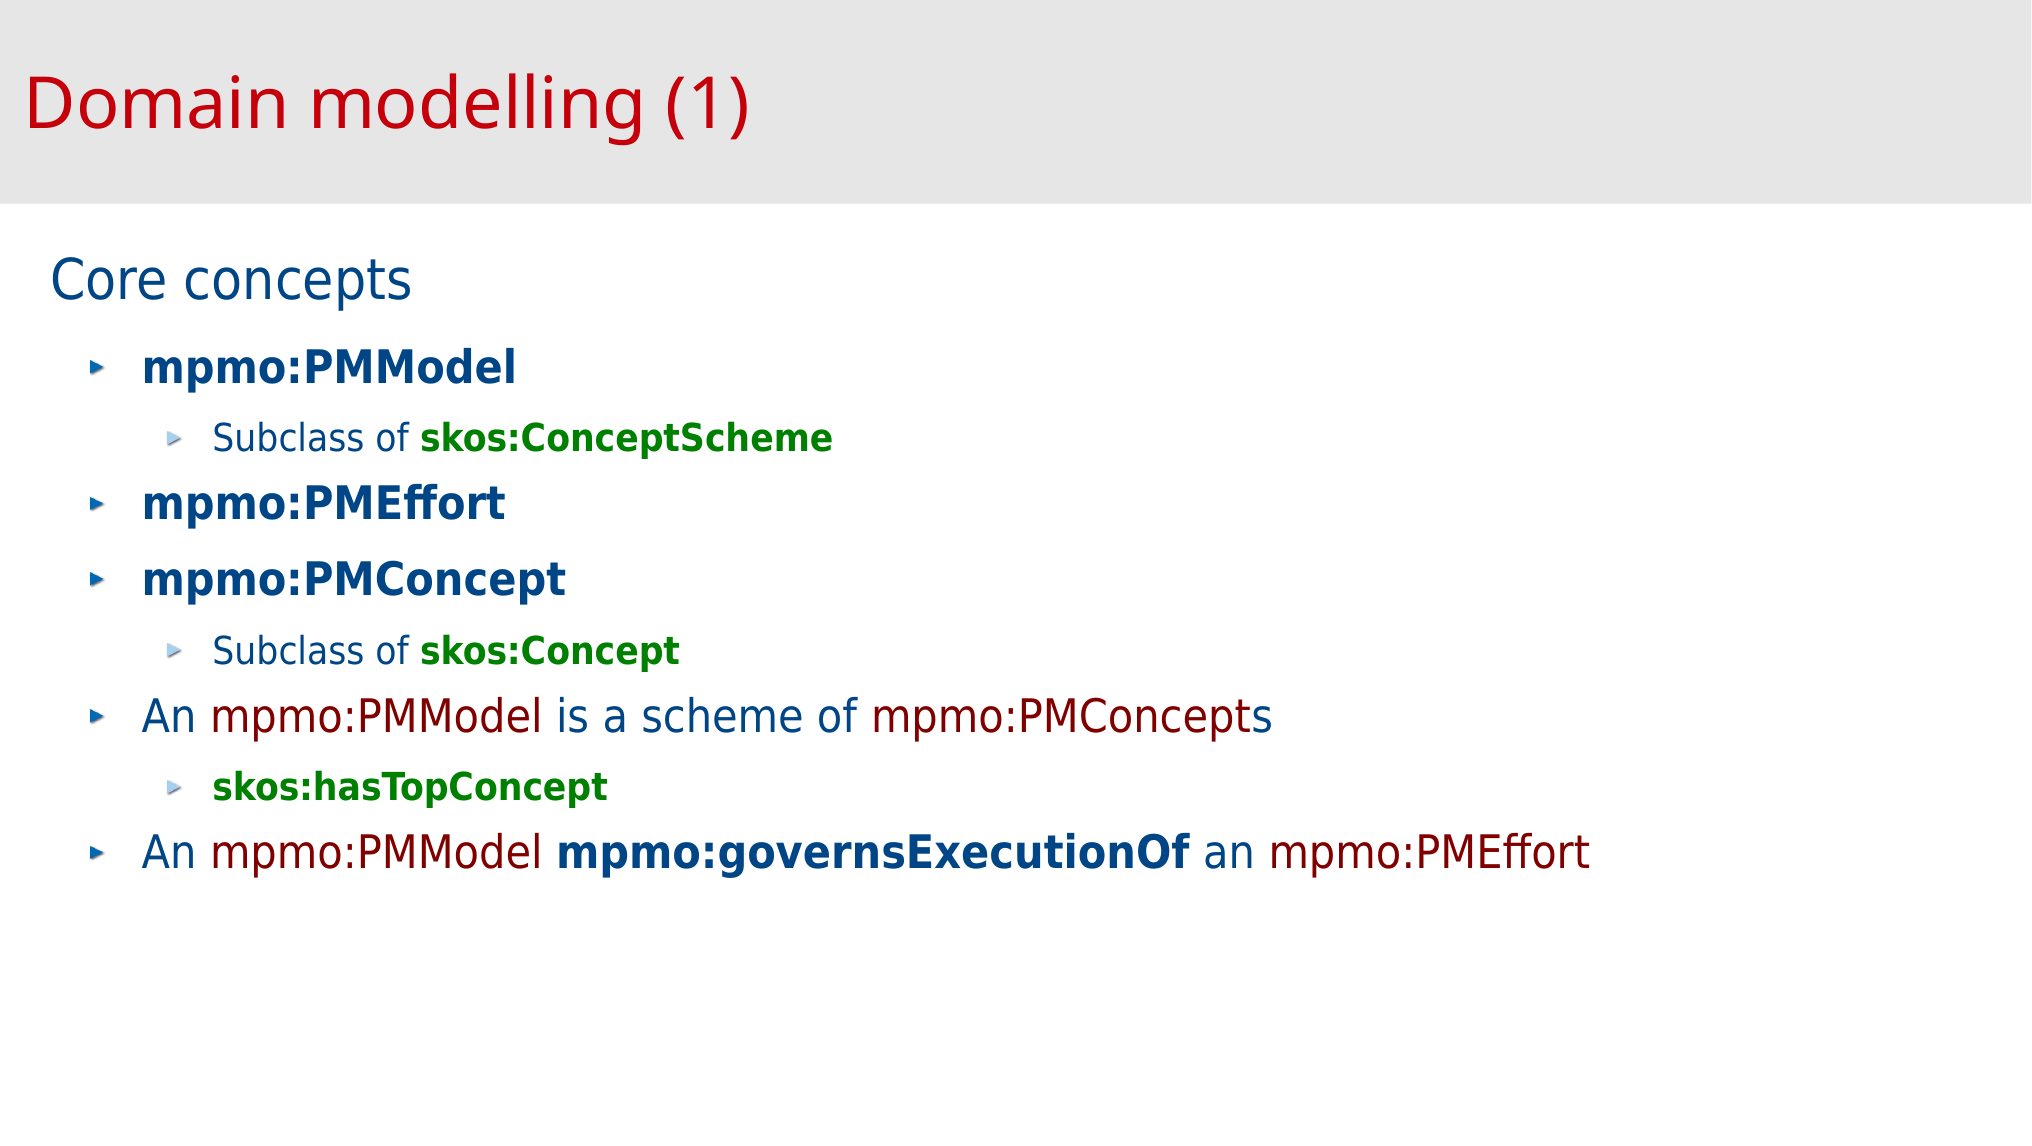

# Domain modelling (1)
Core concepts
mpmo:PMModel
Subclass of skos:ConceptScheme
mpmo:PMEffort
mpmo:PMConcept
Subclass of skos:Concept
An mpmo:PMModel is a scheme of mpmo:PMConcepts
skos:hasTopConcept
An mpmo:PMModel mpmo:governsExecutionOf an mpmo:PMEffort